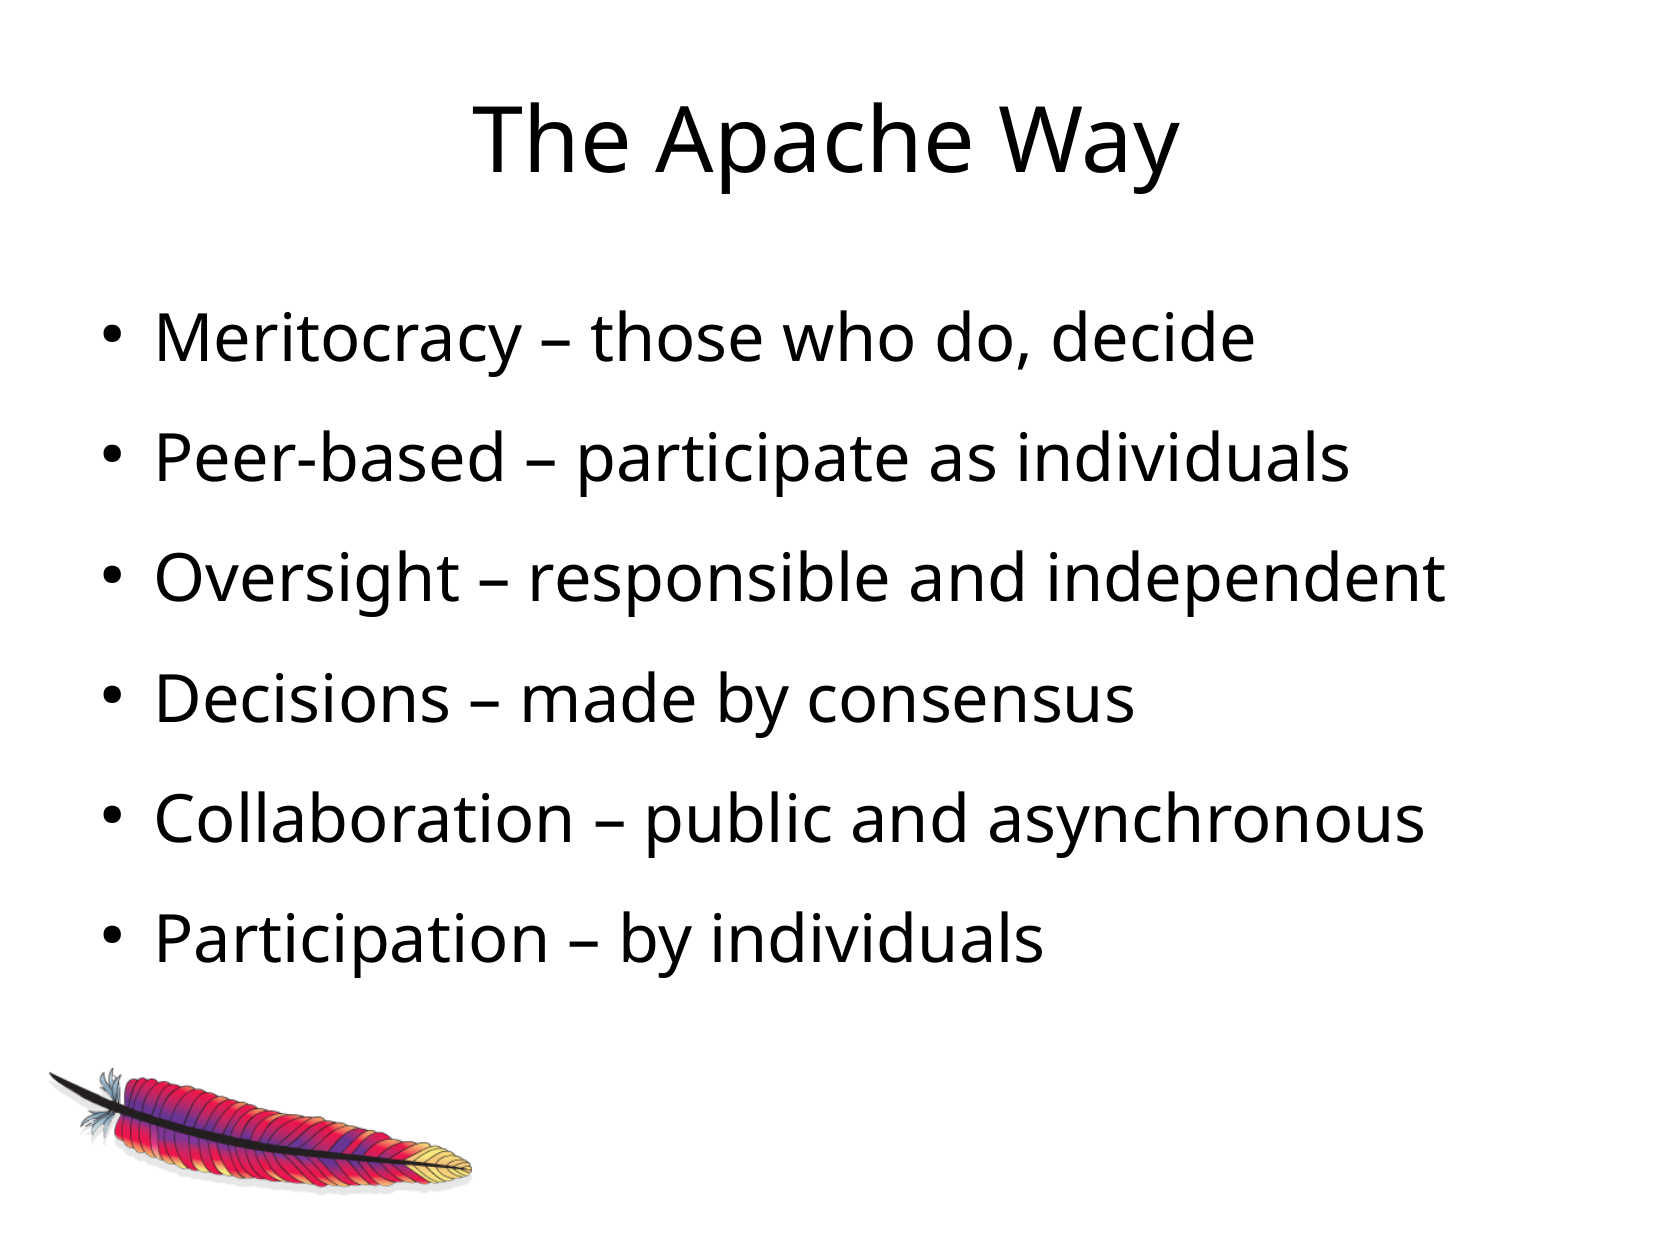

# The Apache Way
Meritocracy – those who do, decide
Peer-based – participate as individuals
Oversight – responsible and independent
Decisions – made by consensus
Collaboration – public and asynchronous
Participation – by individuals